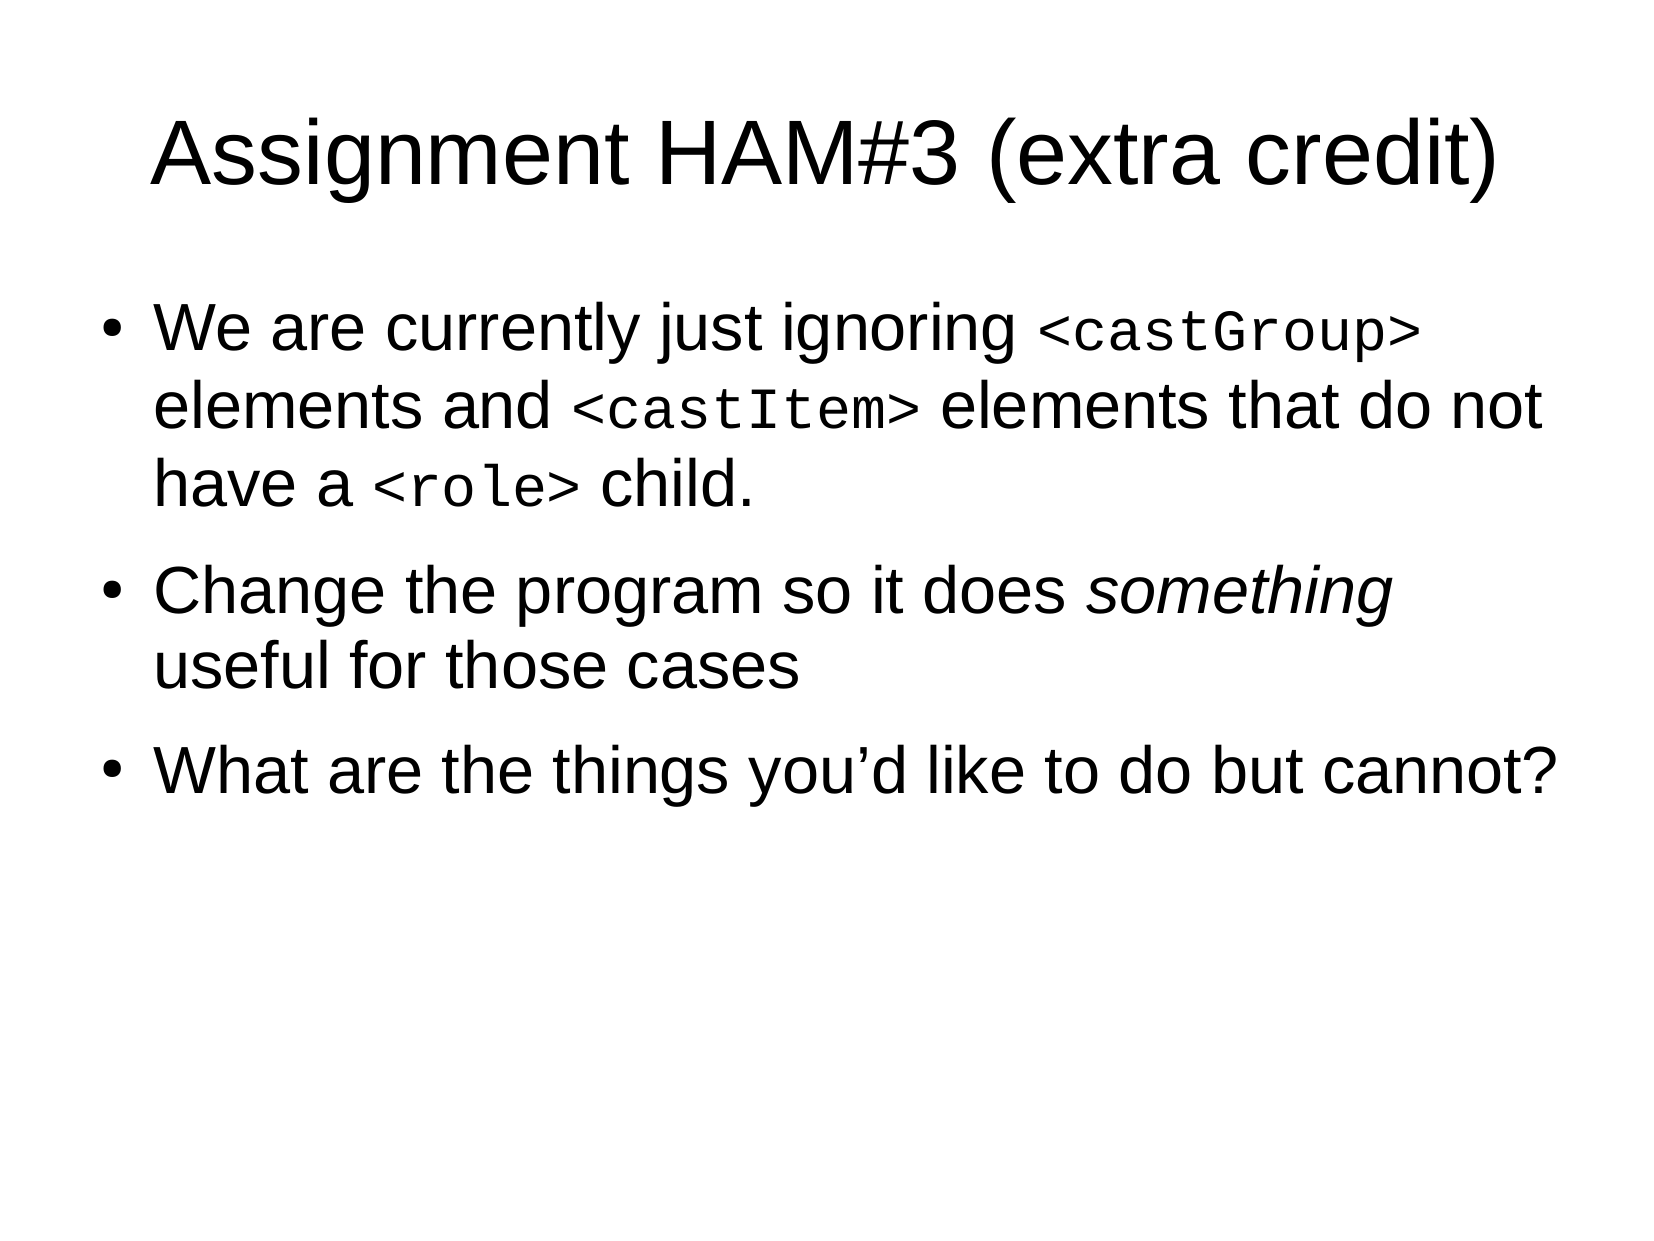

# Assignment HAM#3 (extra credit)
We are currently just ignoring <castGroup> elements and <castItem> elements that do not have a <role> child.
Change the program so it does something useful for those cases
What are the things you’d like to do but cannot?